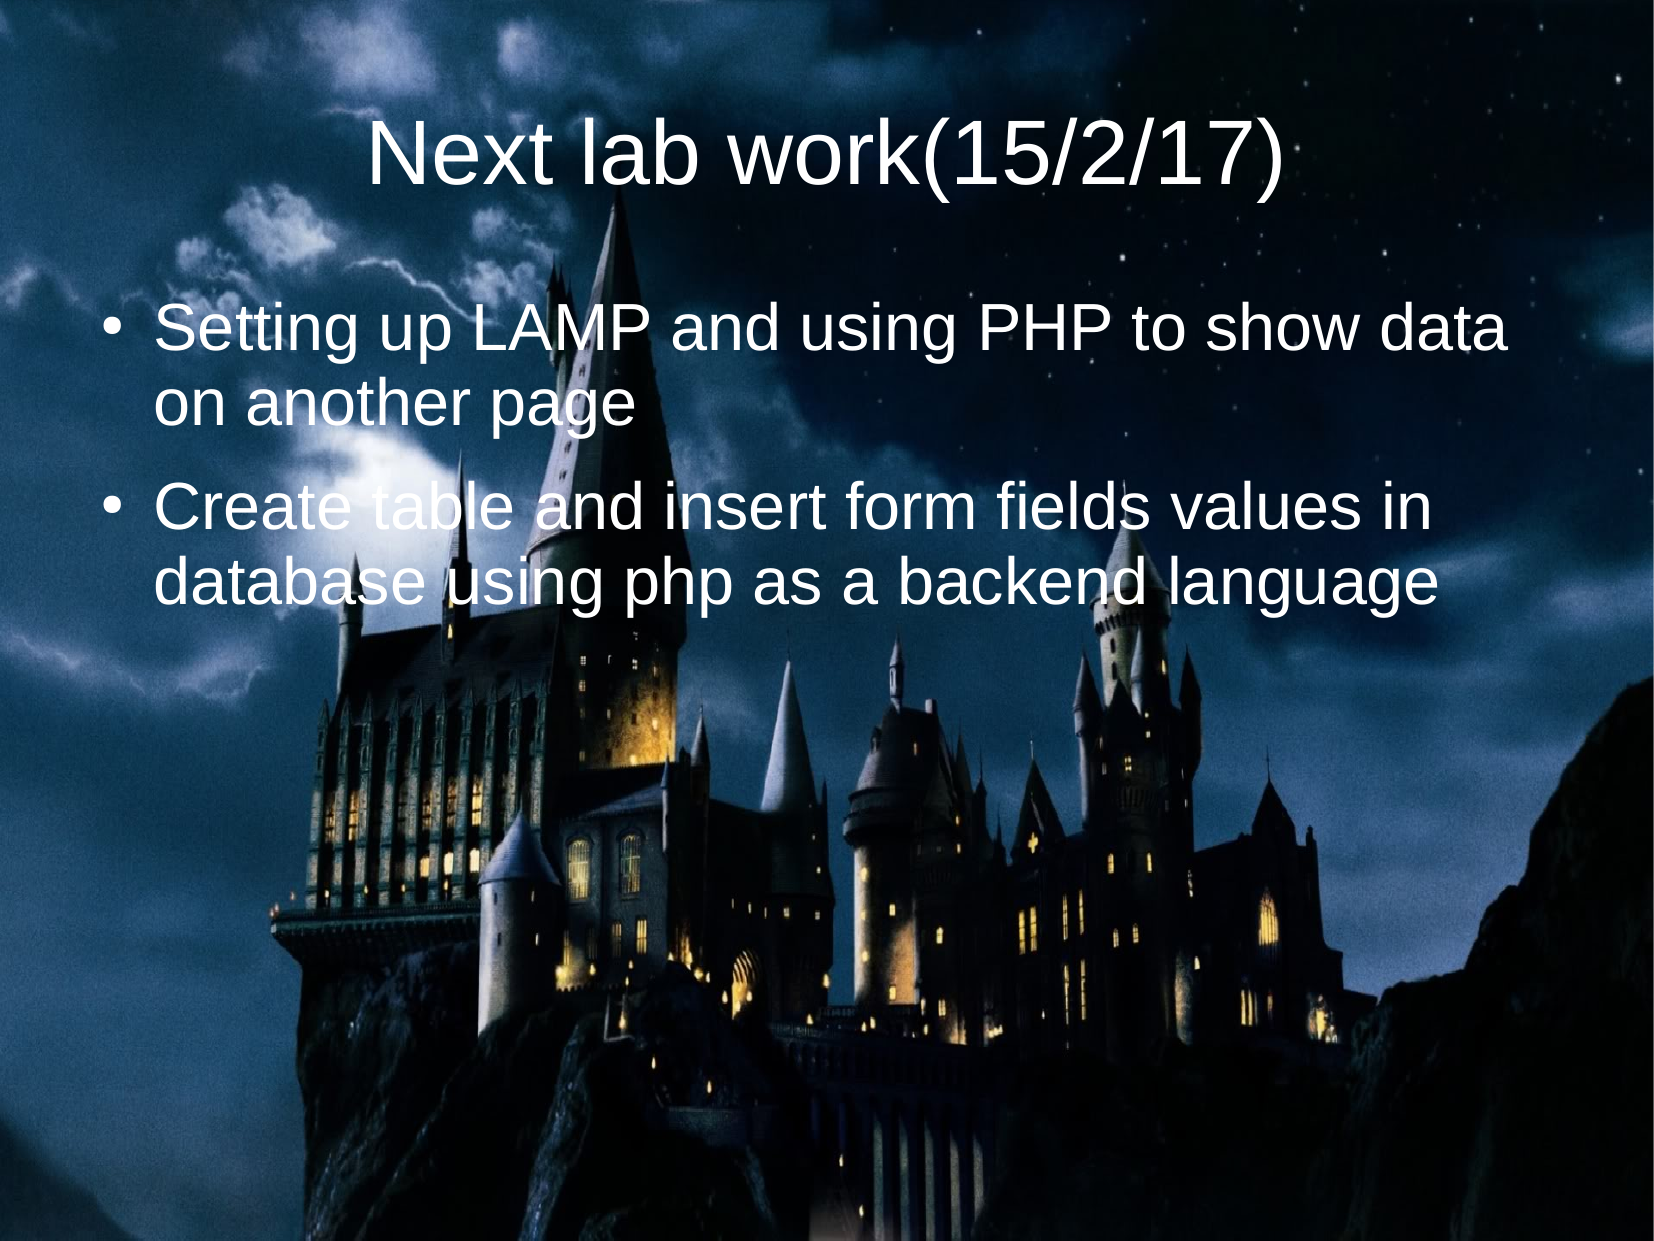

# Next lab work(15/2/17)
Setting up LAMP and using PHP to show data on another page
Create table and insert form fields values in database using php as a backend language